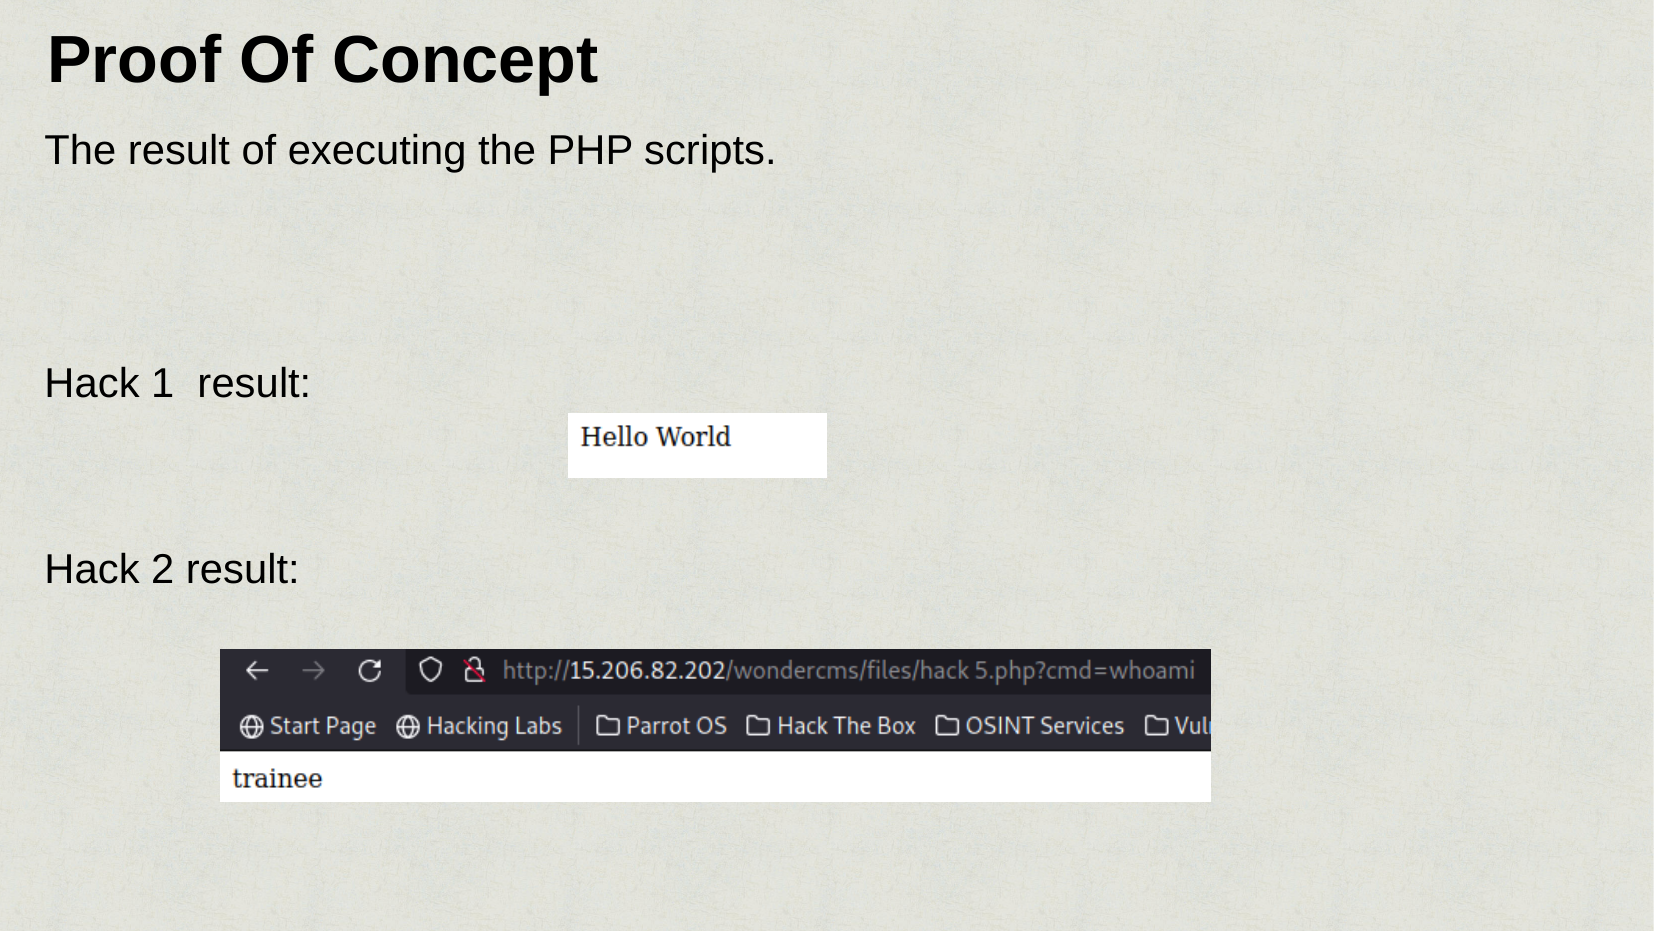

# Proof Of Concept
The result of executing the PHP scripts.
Hack 1 result:
Hack 2 result: